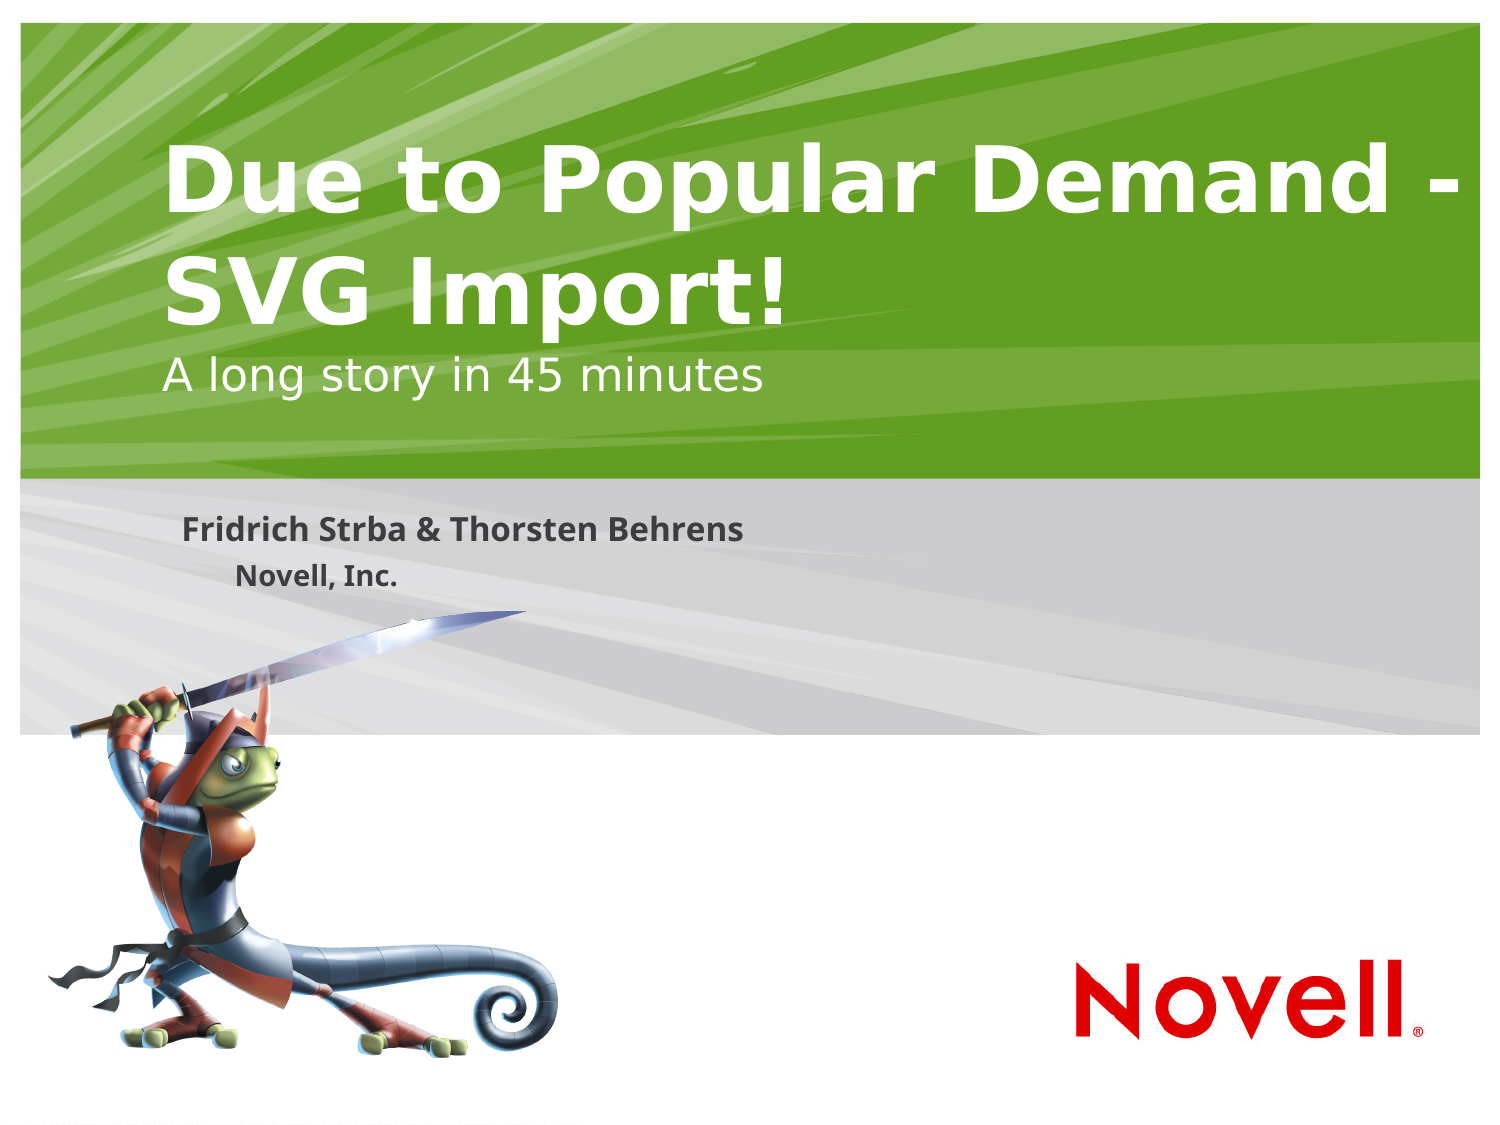

# Due to Popular Demand - SVG Import! A long story in 45 minutes
Fridrich Strba & Thorsten Behrens
Novell, Inc.